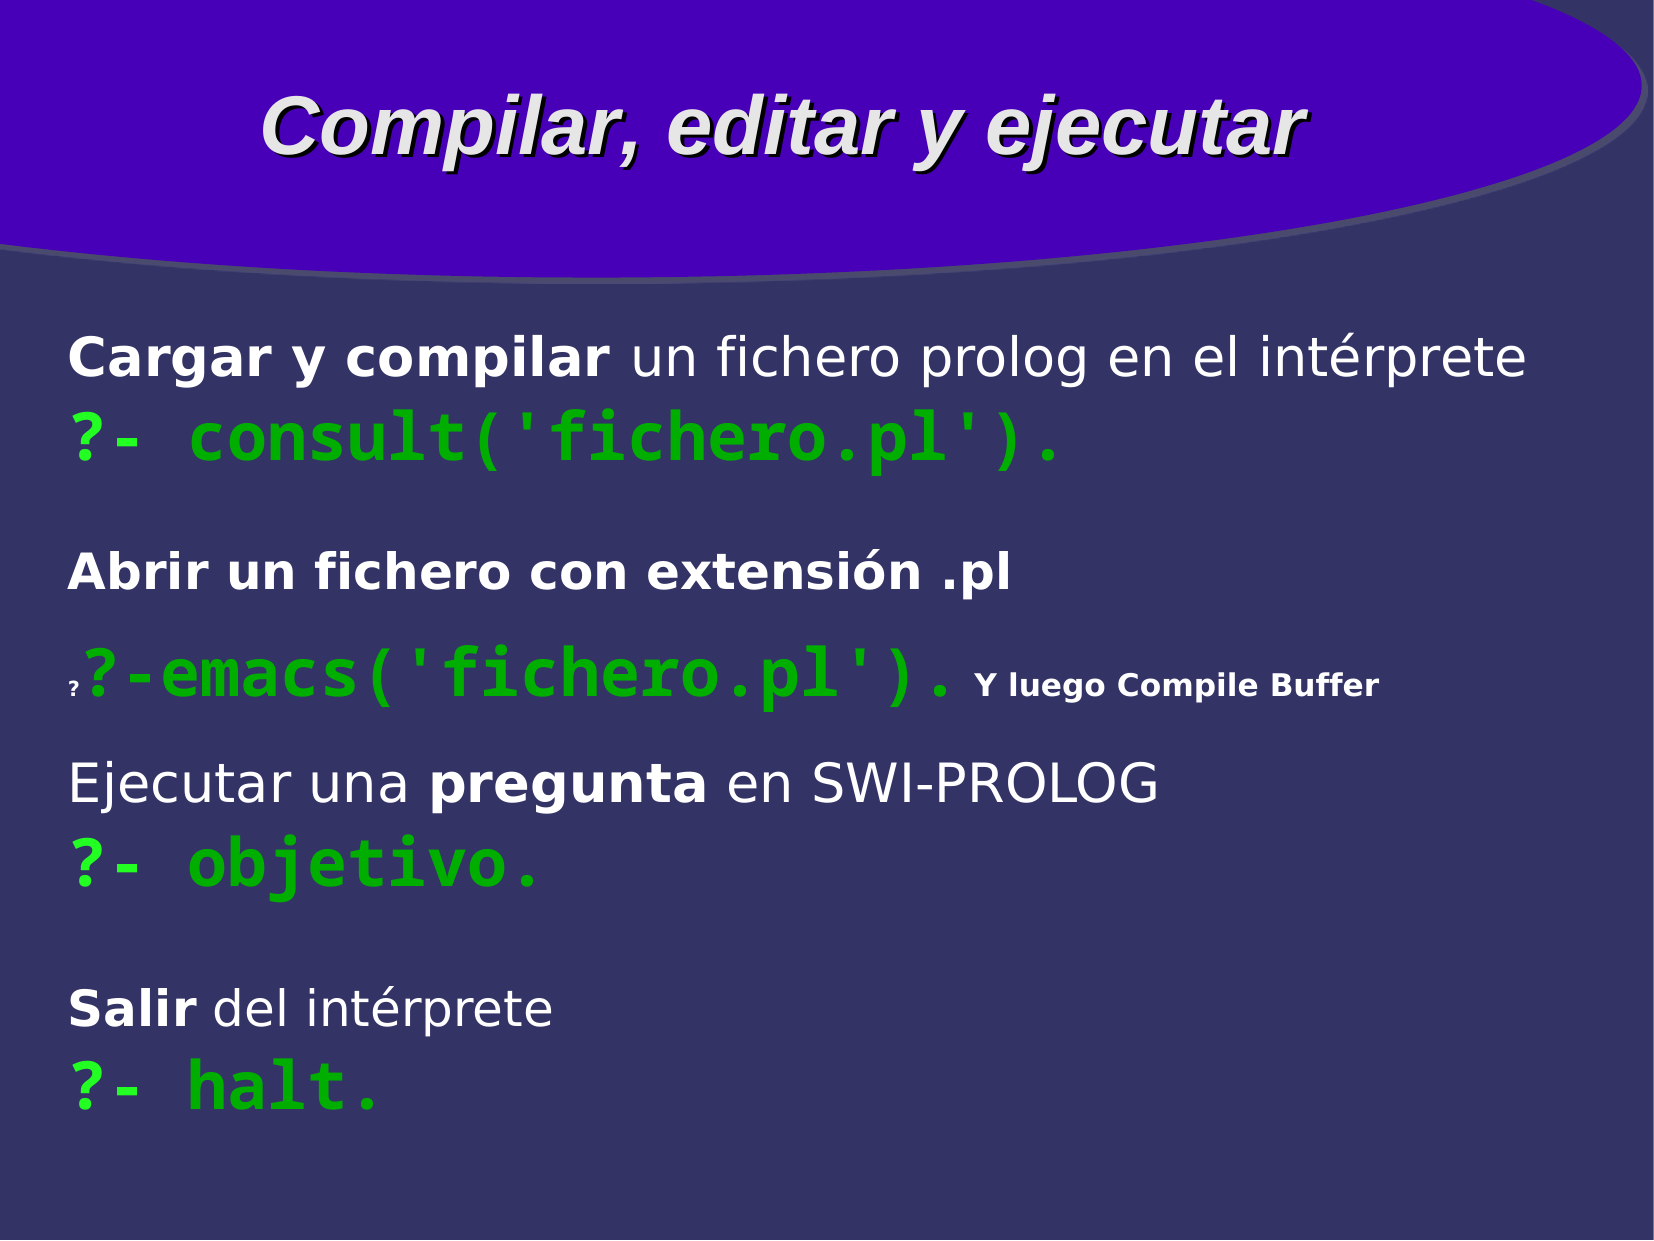

# Compilar, editar y ejecutar
Cargar y compilar un fichero prolog en el intérprete
?- consult('fichero.pl').
Abrir un fichero con extensión .pl
??-emacs('fichero.pl'). Y luego Compile Buffer
Ejecutar una pregunta en SWI-PROLOG
?- objetivo.
Salir del intérprete
?- halt.